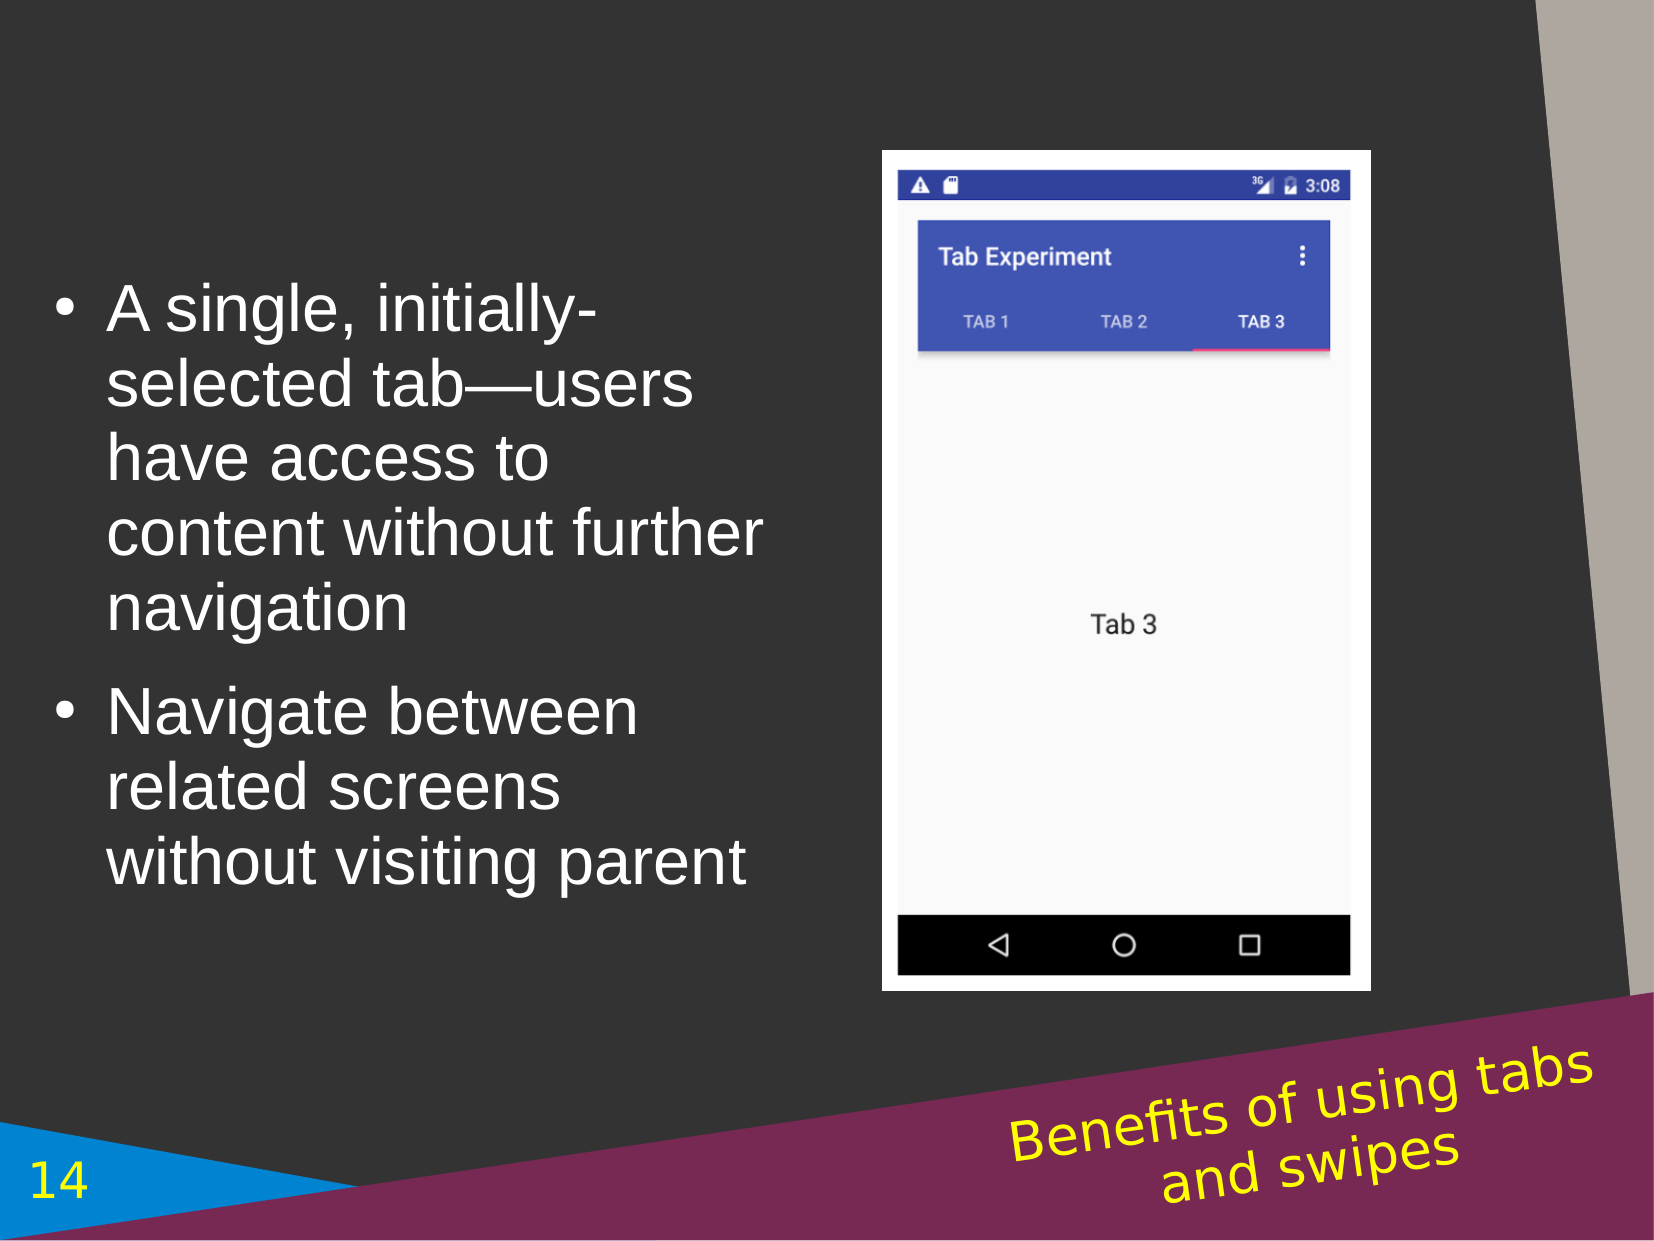

A single, initially-selected tab—users have access to content without further navigation
Navigate between related screens without visiting parent
# Benefits of using tabs and swipes
14